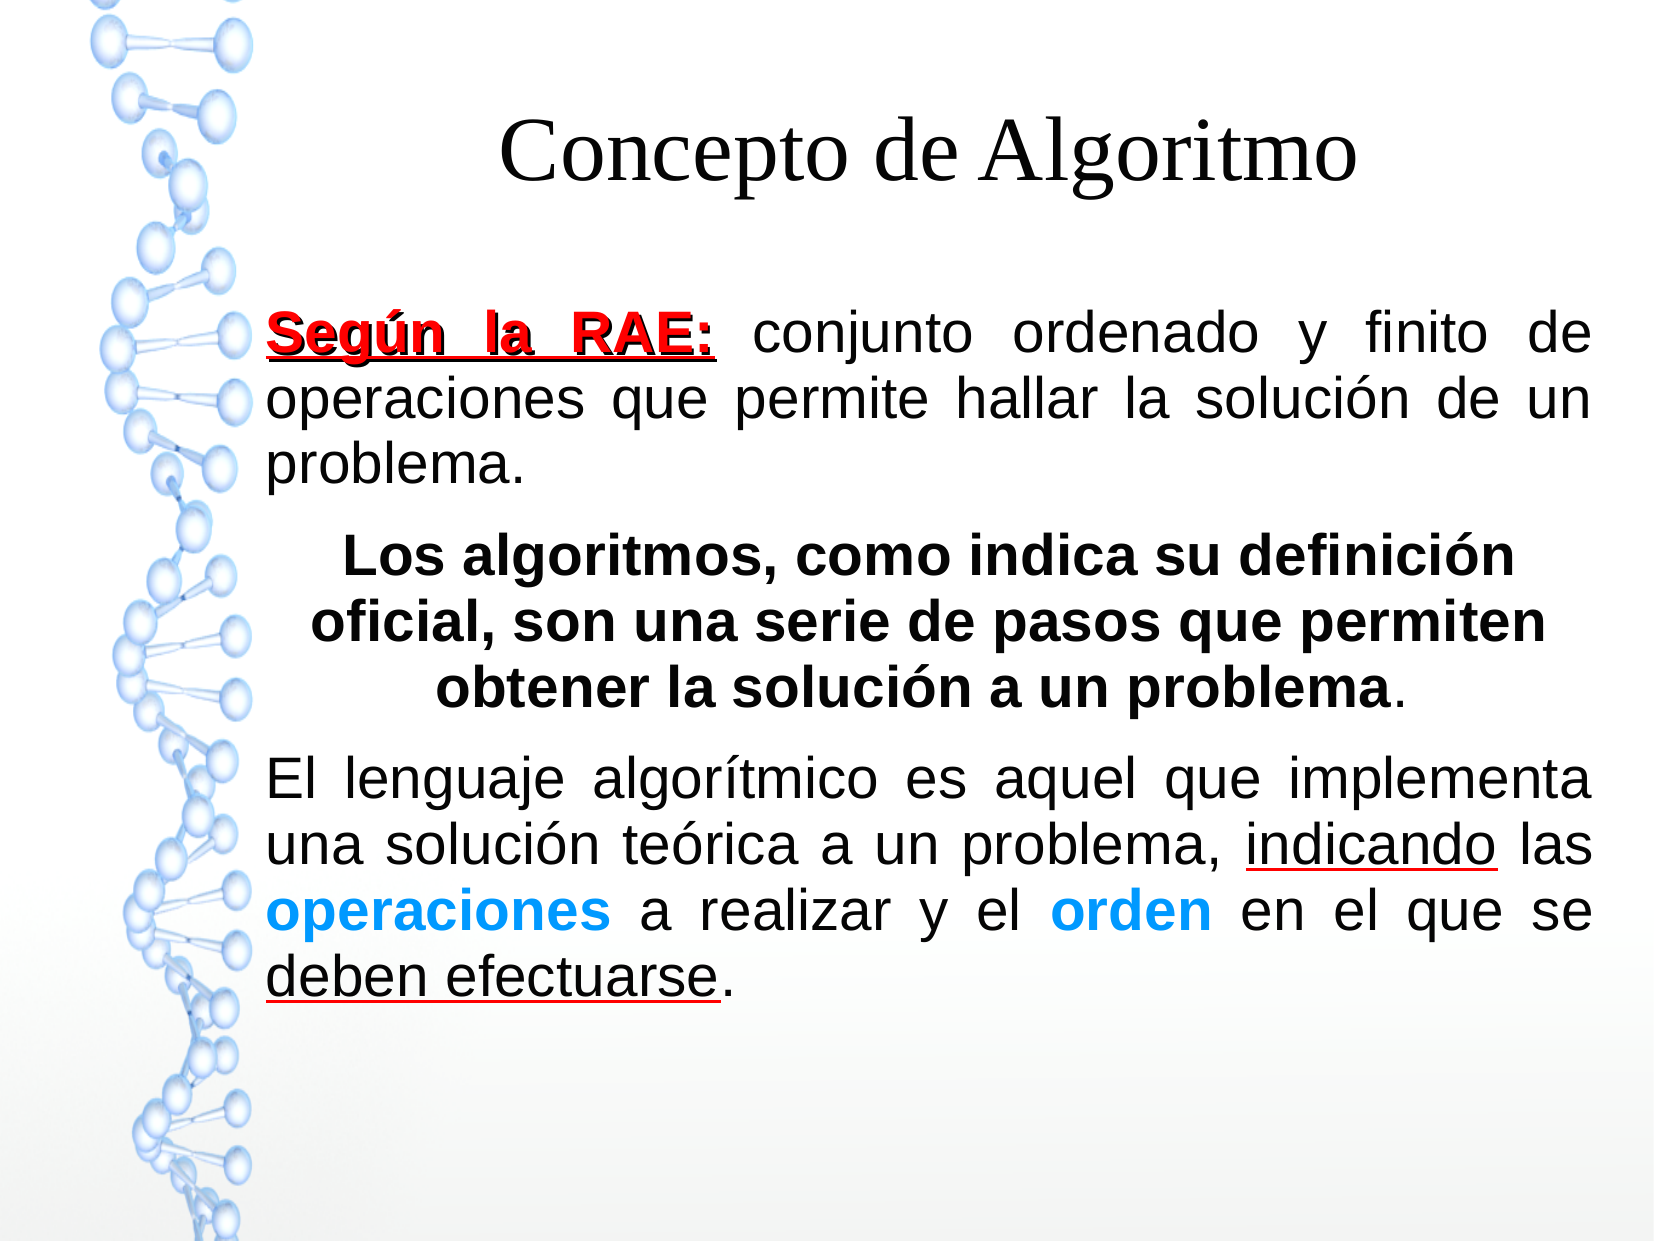

# Concepto de Algoritmo
Según la RAE: conjunto ordenado y finito de operaciones que permite hallar la solución de un problema.
Los algoritmos, como indica su definición oficial, son una serie de pasos que permiten obtener la solución a un problema.
El lenguaje algorítmico es aquel que implementa una solución teórica a un problema, indicando las operaciones a realizar y el orden en el que se deben efectuarse.